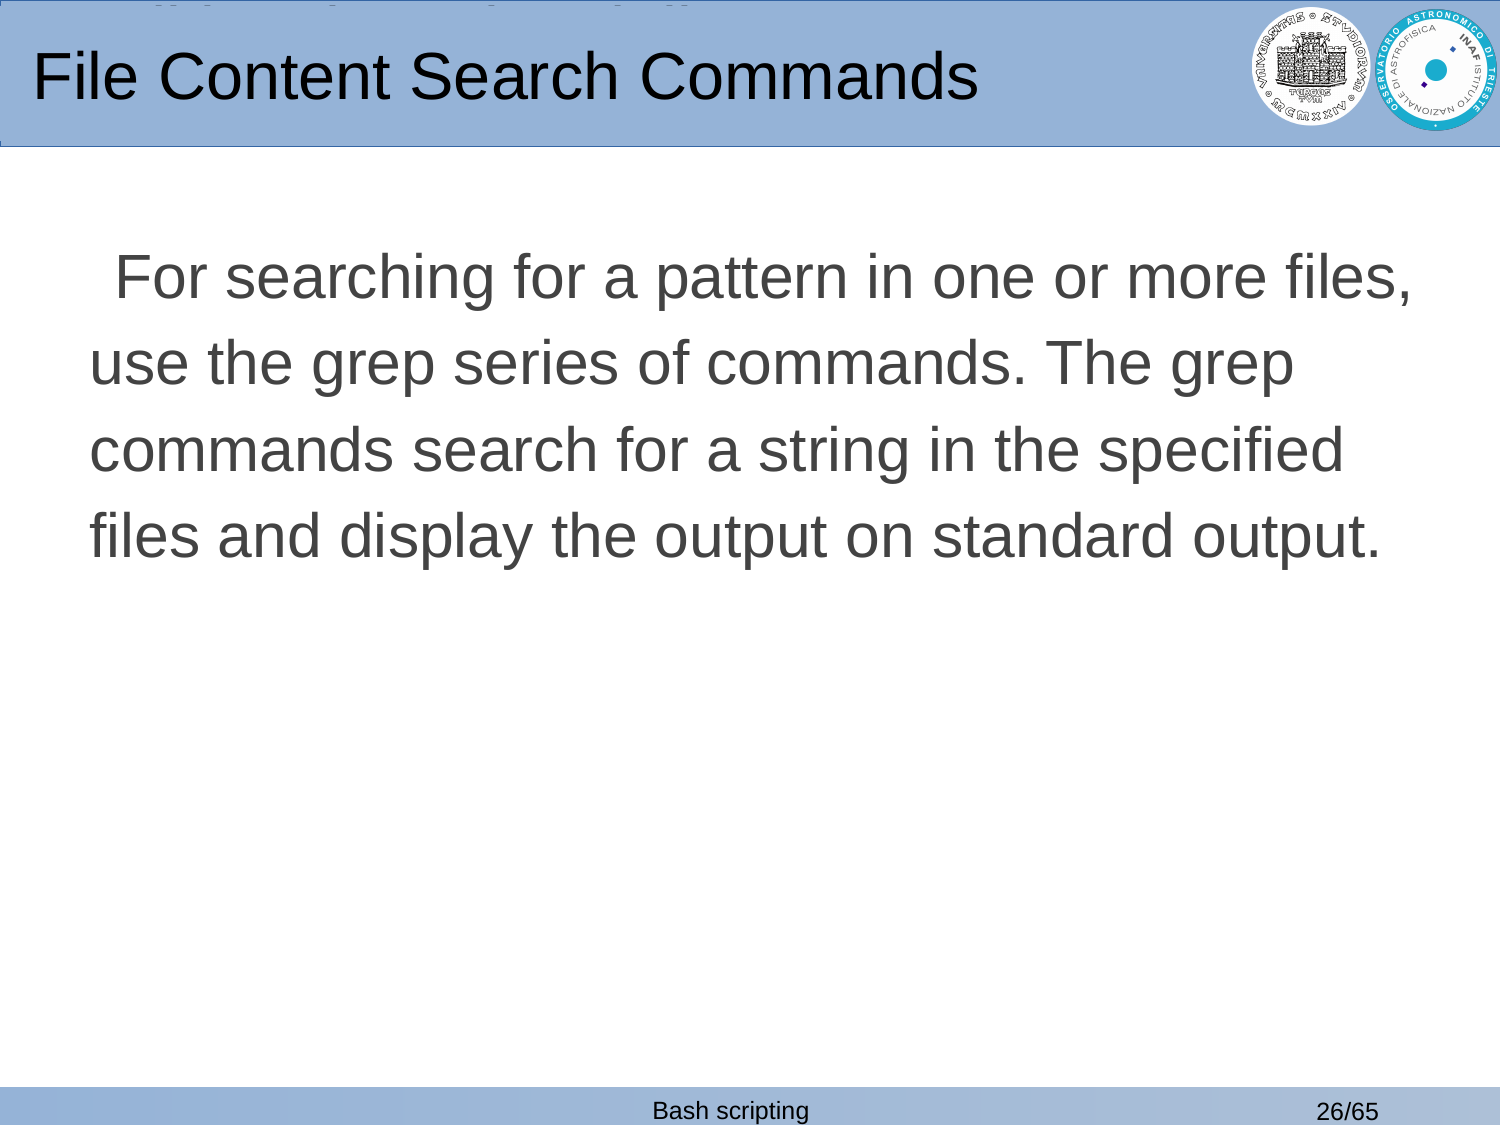

# Traditional service delivery
File Content Search Commands
For searching for a pattern in one or more files, use the grep series of commands. The grep commands search for a string in the specified files and display the output on standard output.